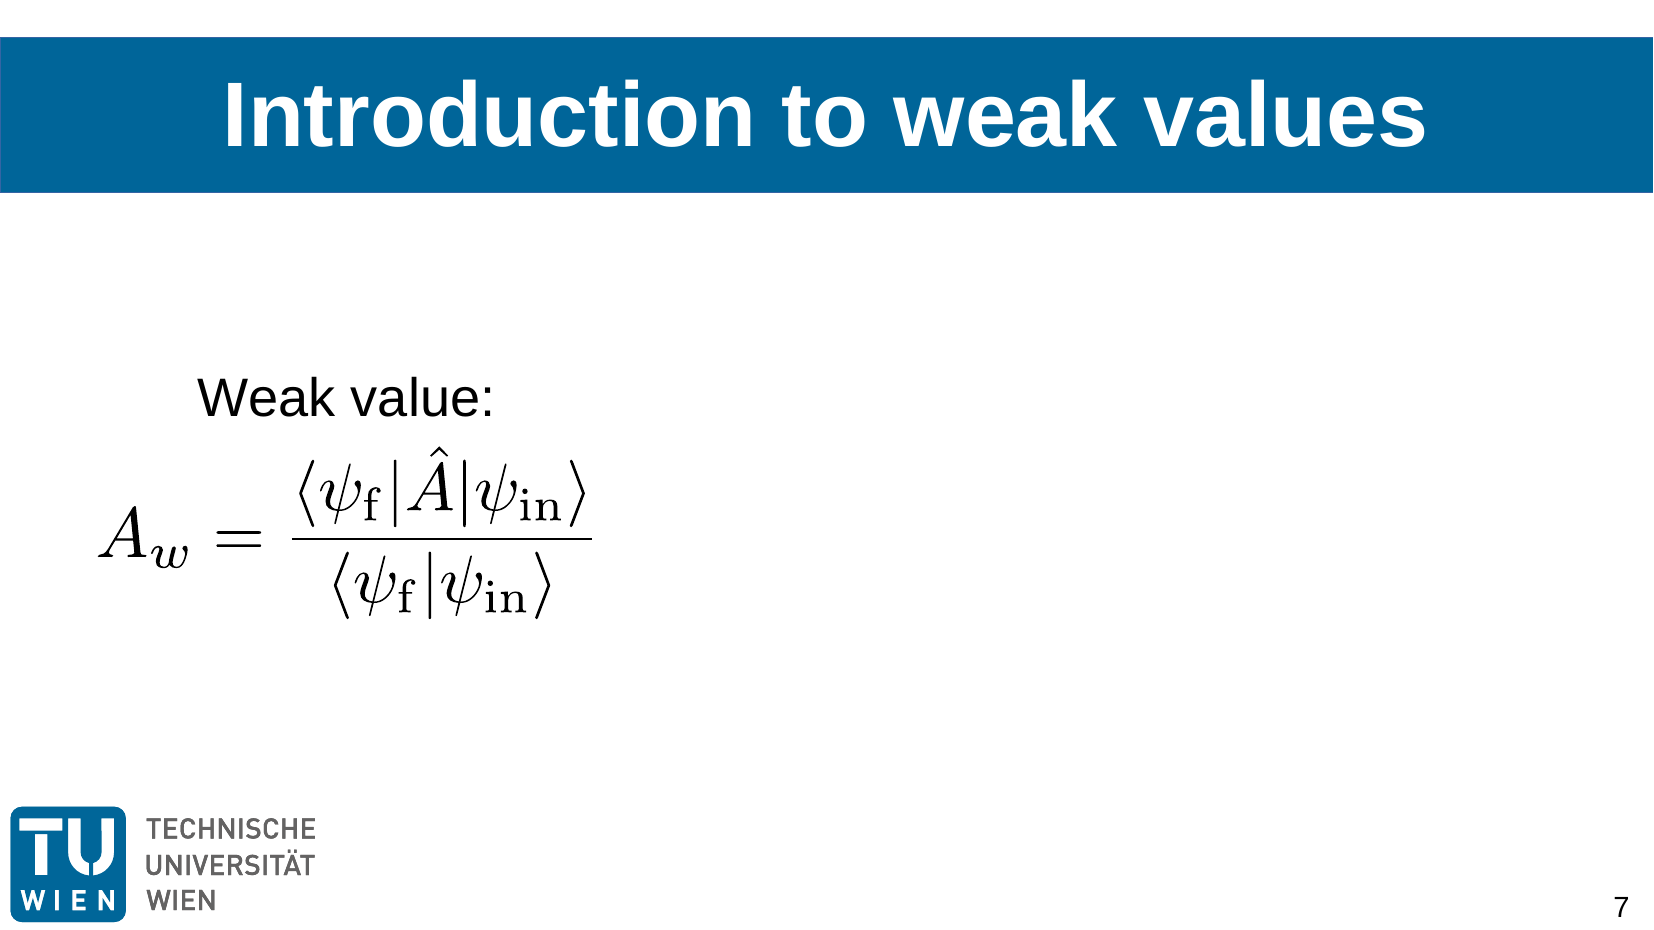

# Introduction to weak values
Weak value: